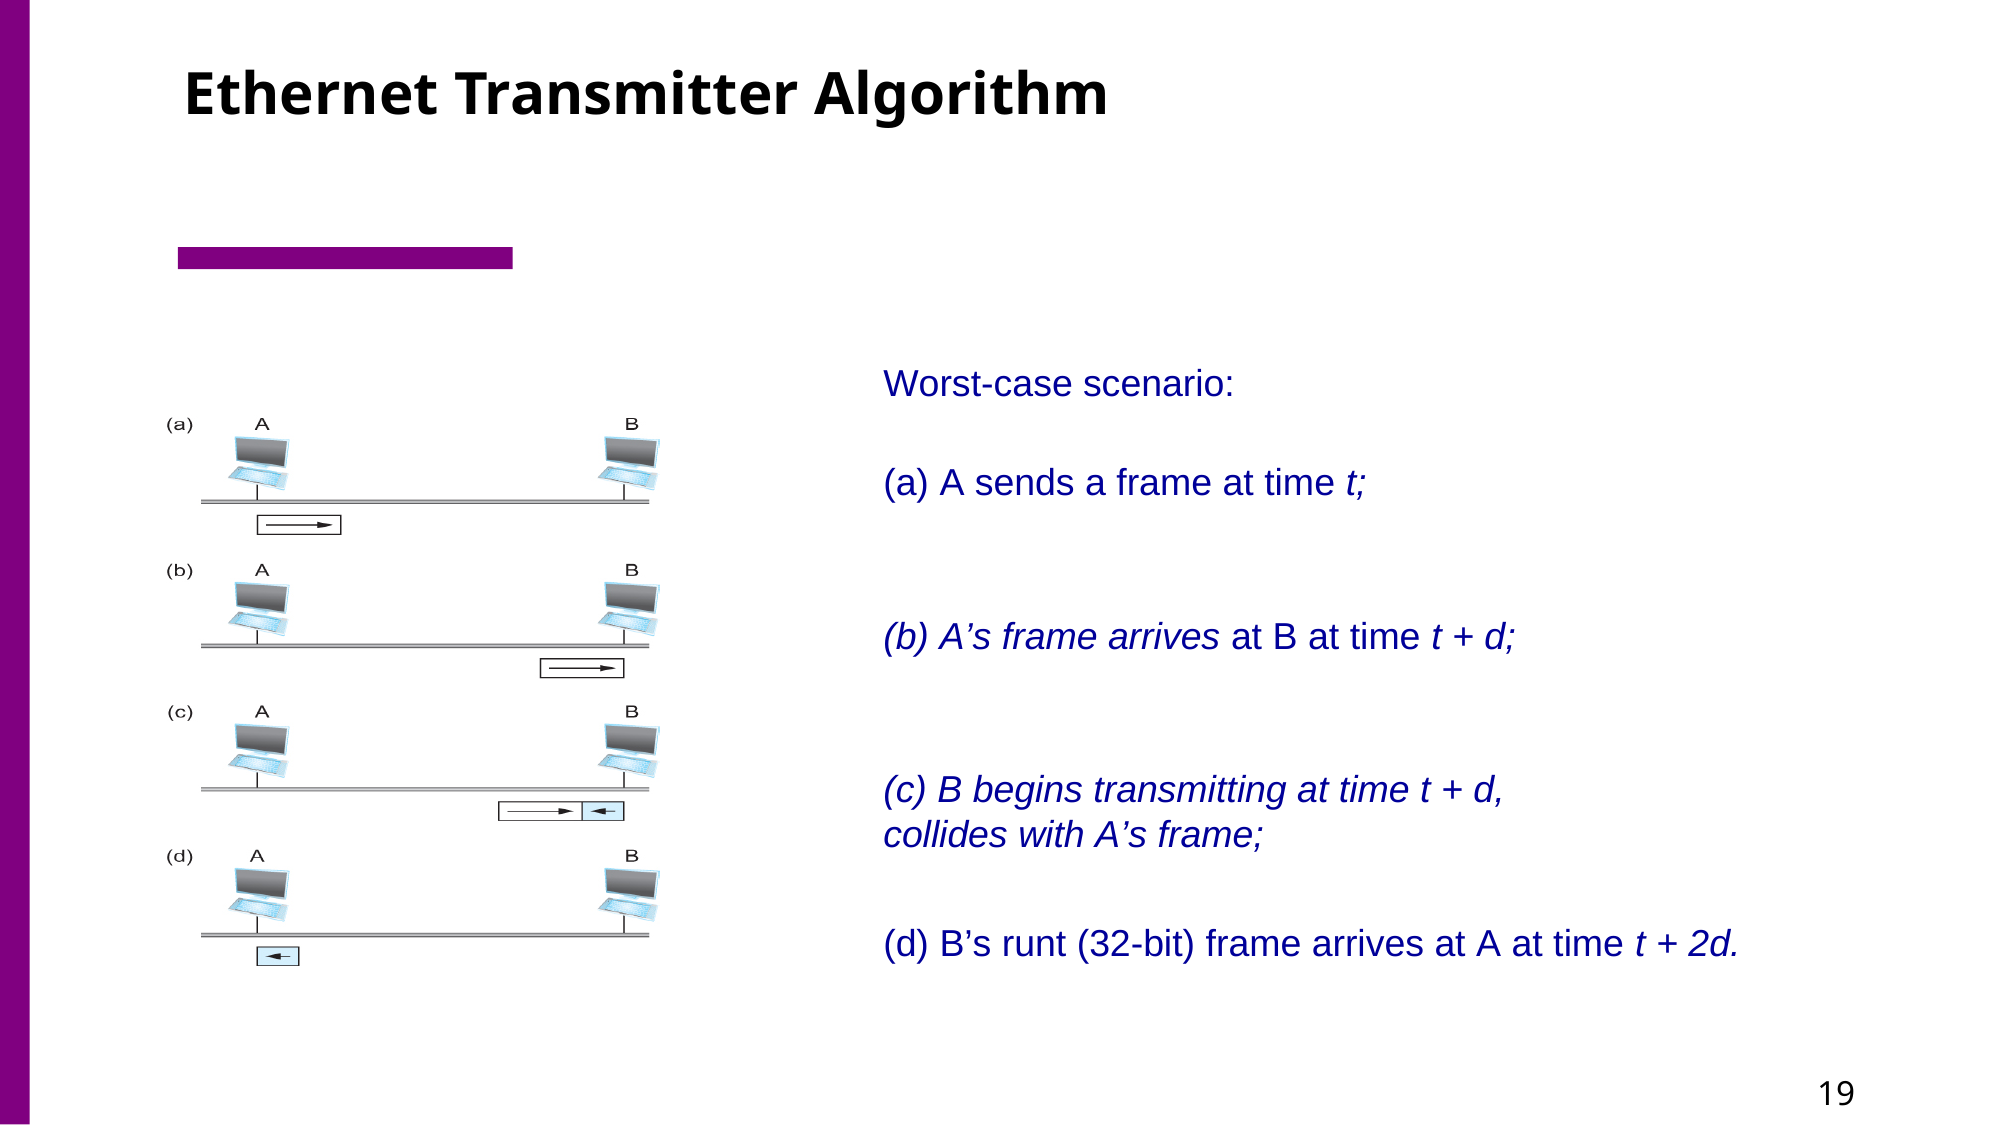

# Ethernet Transmitter Algorithm
Worst-case scenario:
(a) A sends a frame at time t;
(b) A’s frame arrives at B at time t + d;
(c) B begins transmitting at time t + d,
collides with A’s frame;
(d) B’s runt (32-bit) frame arrives at A at time t + 2d.